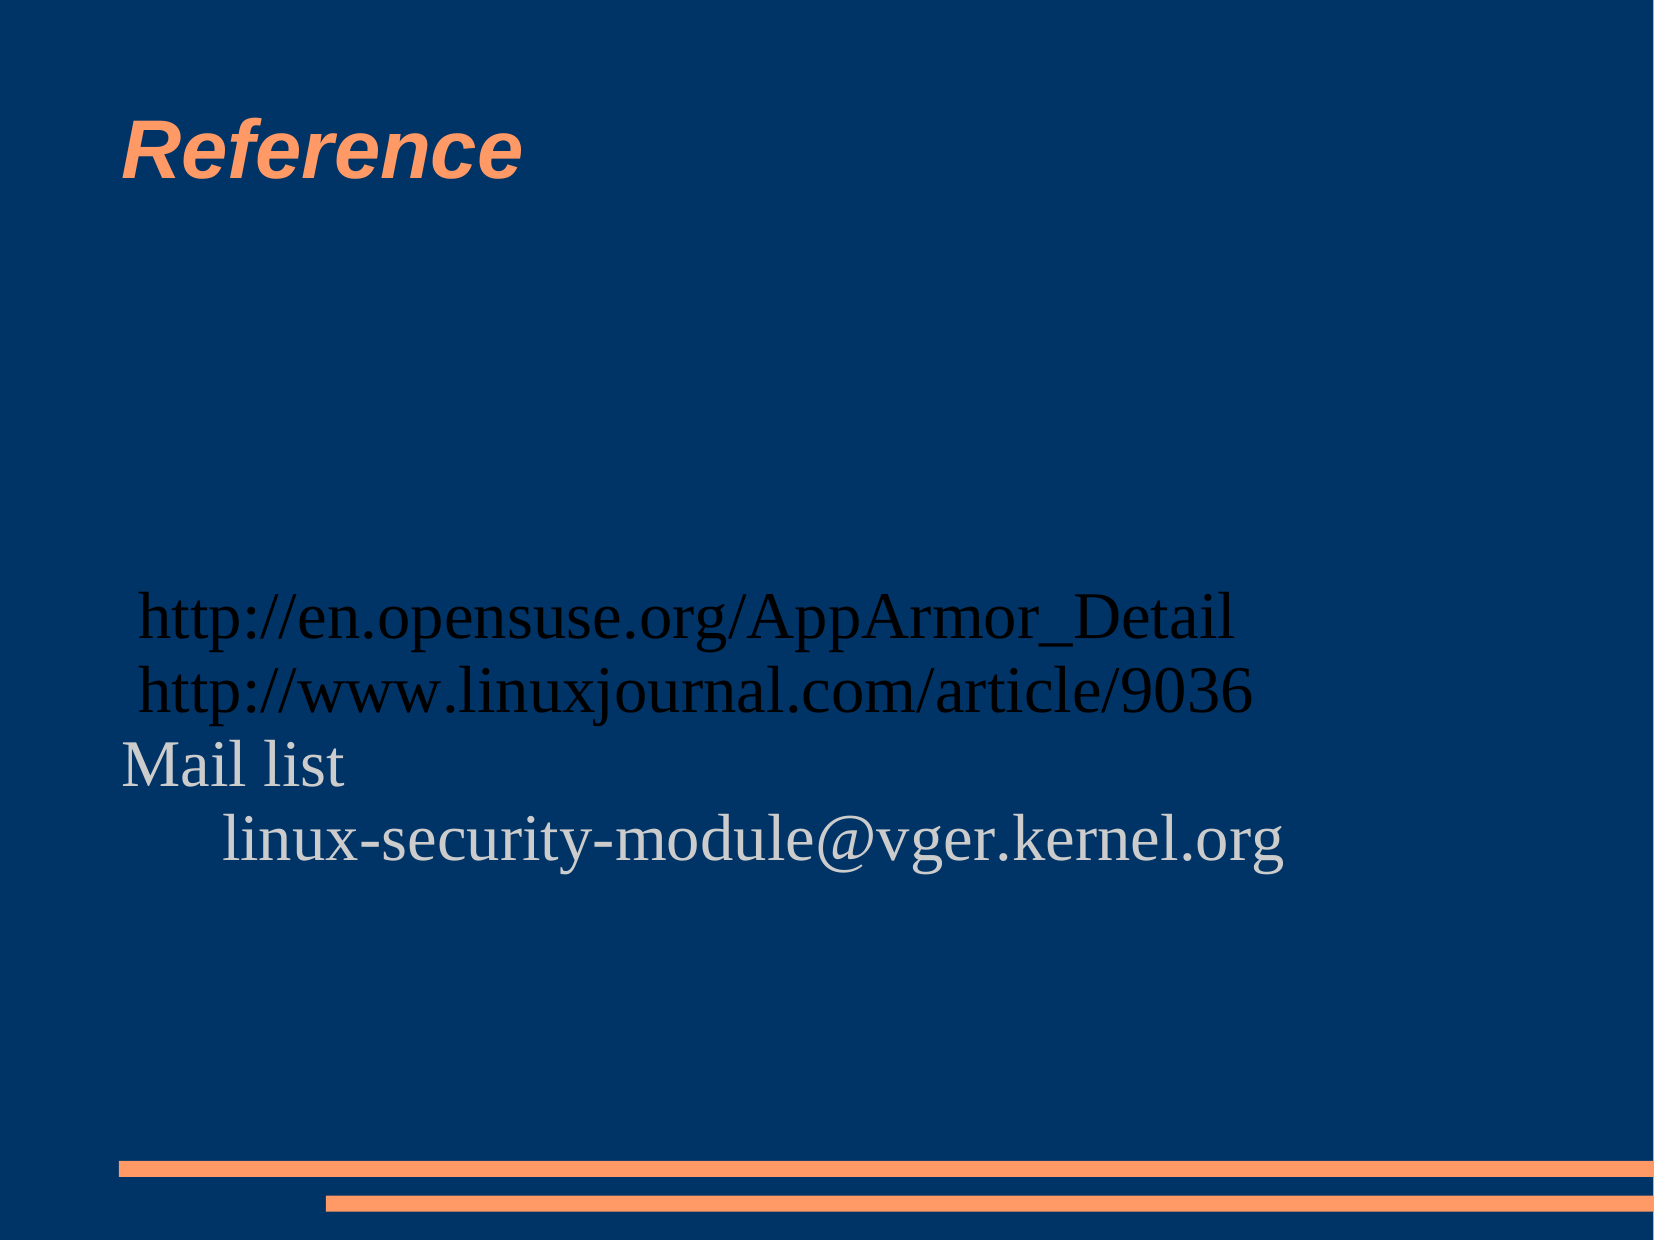

# Reference
 http://en.opensuse.org/AppArmor_Detail
 http://www.linuxjournal.com/article/9036
Mail list
 linux-security-module@vger.kernel.org